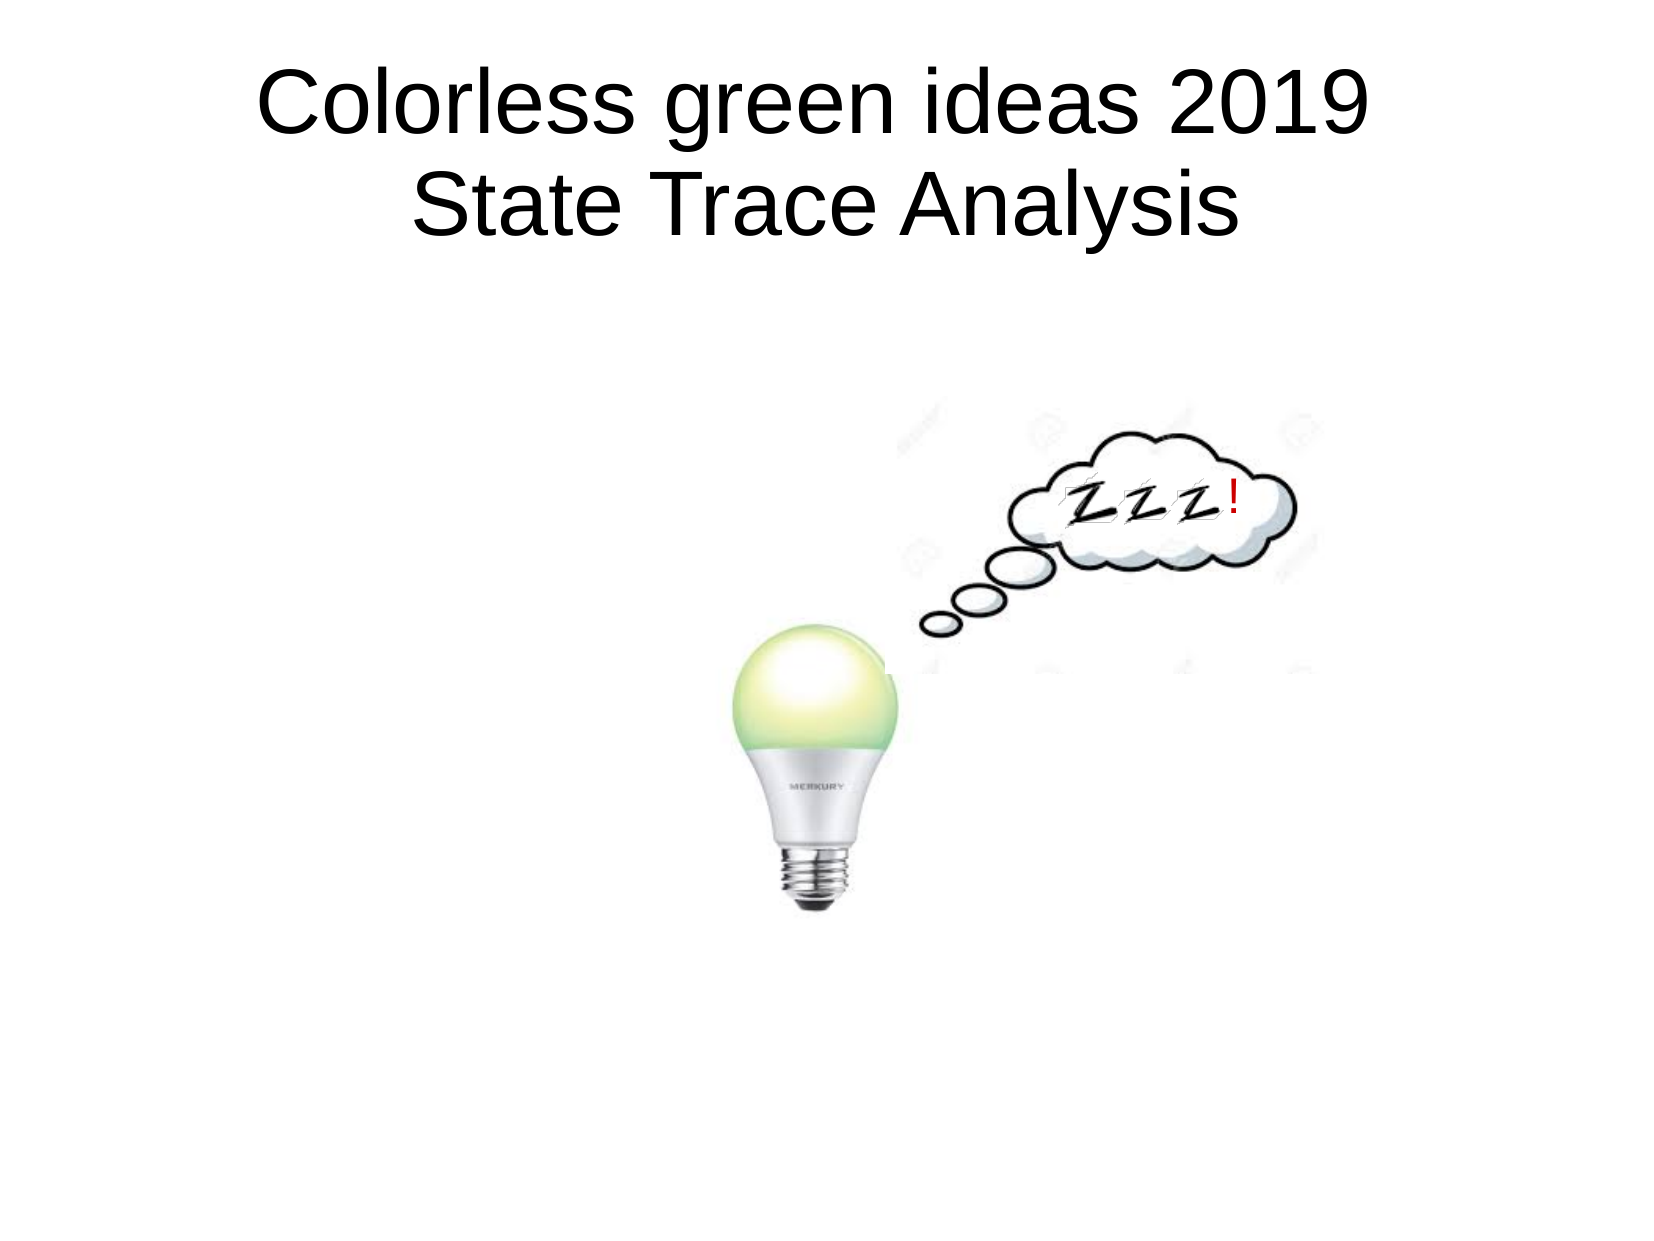

# Colorless green ideas 2019 State Trace Analysis
!